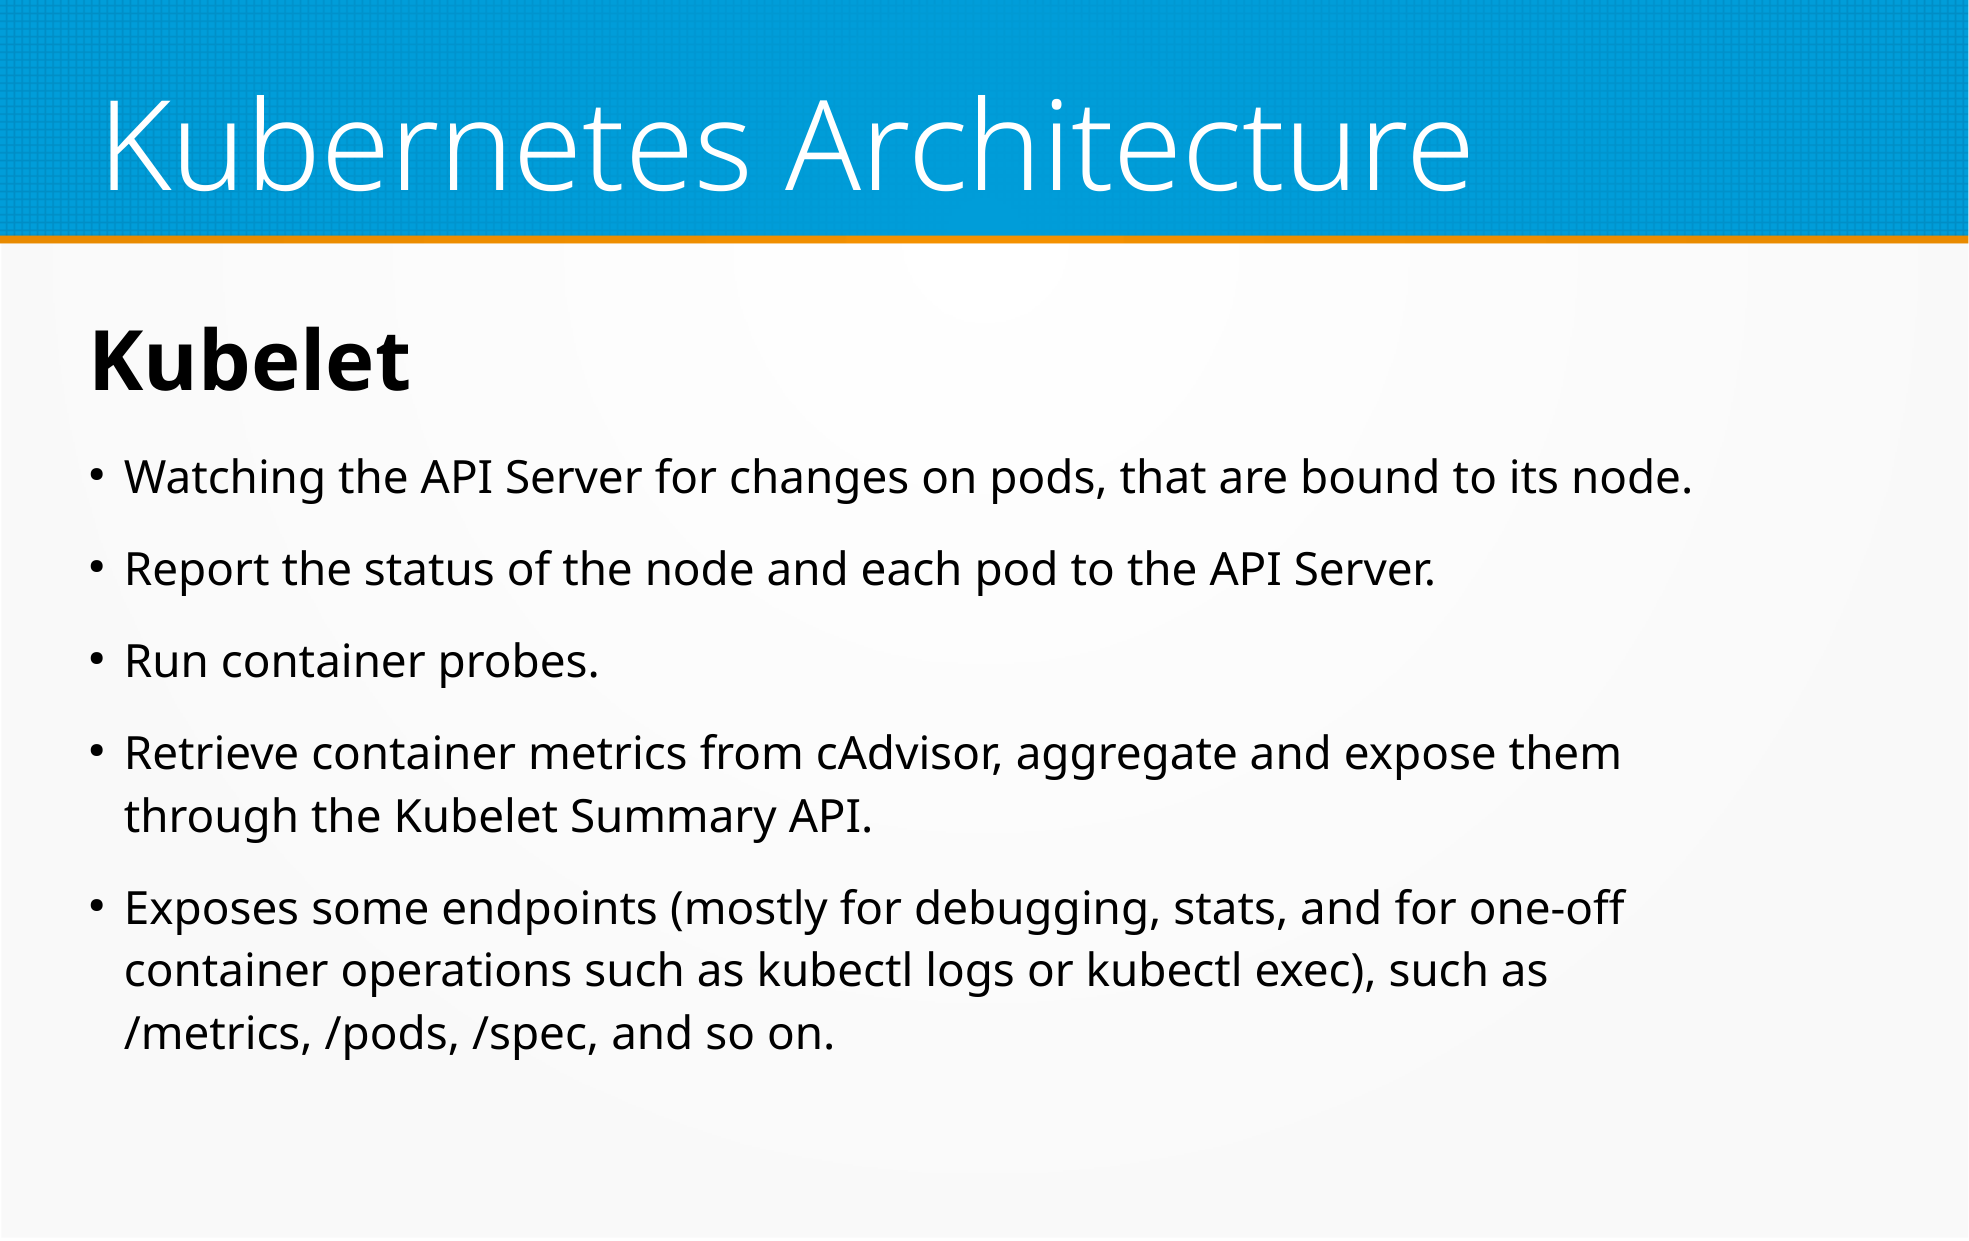

# Kubernetes Architecture
Kubelet
Watching the API Server for changes on pods, that are bound to its node.
Report the status of the node and each pod to the API Server.
Run container probes.
Retrieve container metrics from cAdvisor, aggregate and expose them through the Kubelet Summary API.
Exposes some endpoints (mostly for debugging, stats, and for one-off container operations such as kubectl logs or kubectl exec), such as /metrics, /pods, /spec, and so on.